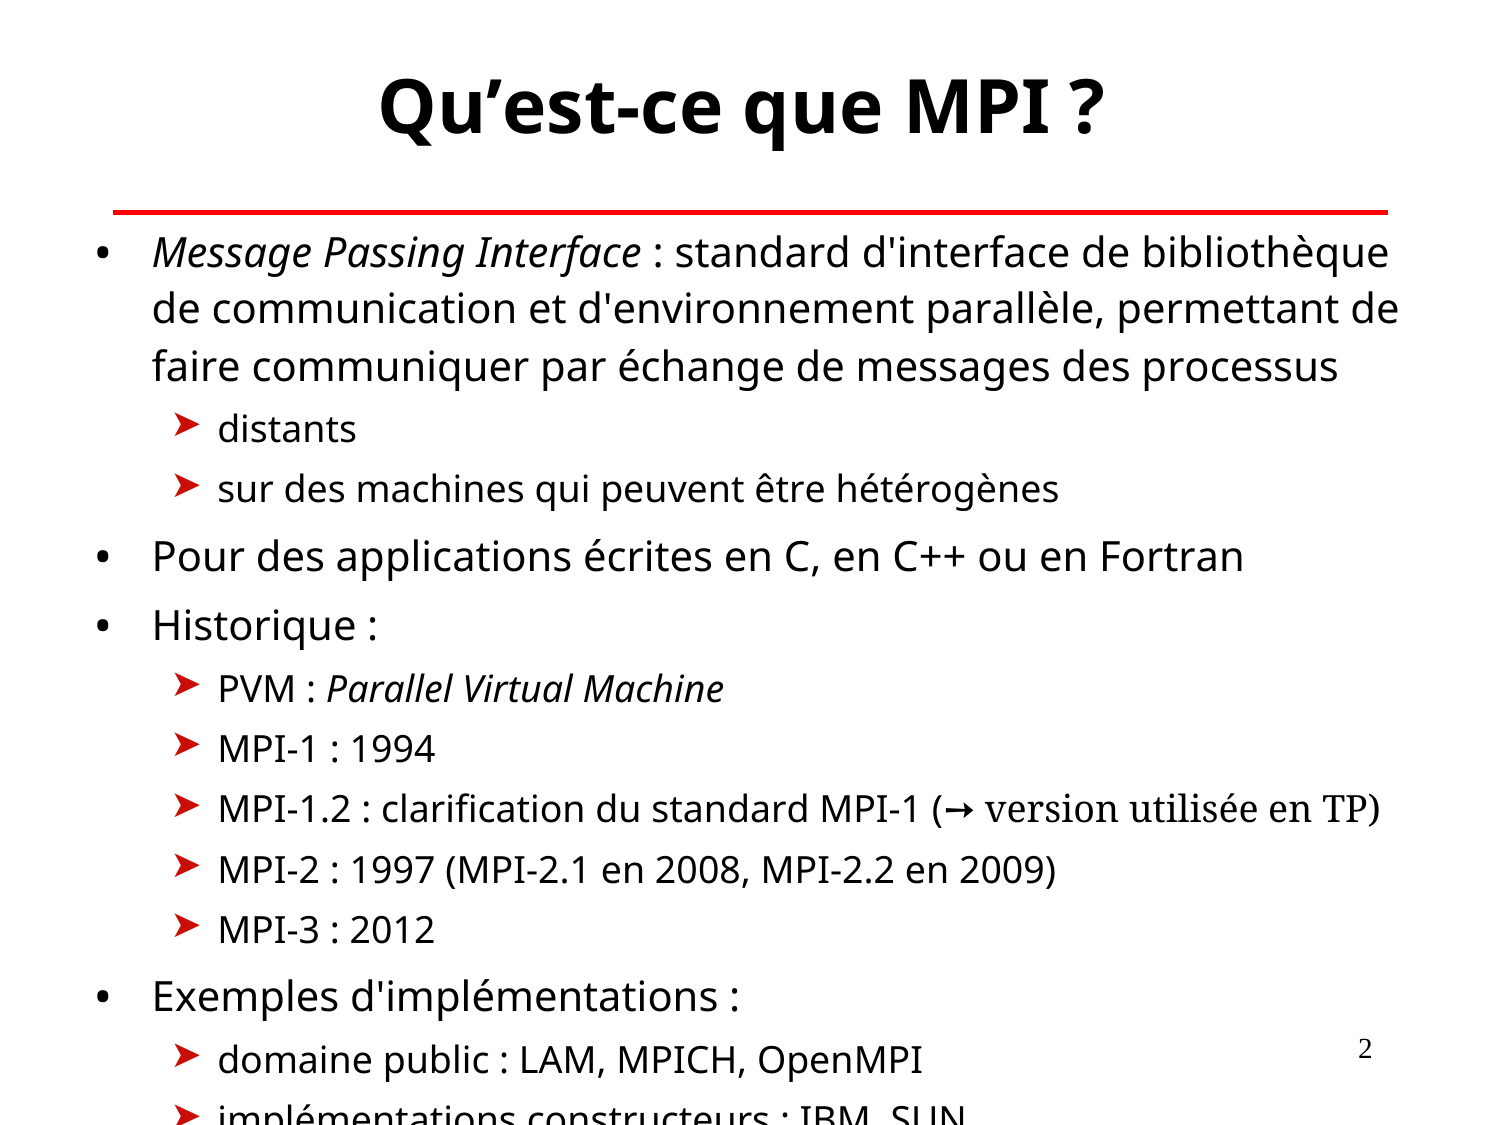

# Qu’est-ce que MPI ?
Message Passing Interface : standard d'interface de bibliothèque de communication et d'environnement parallèle, permettant de faire communiquer par échange de messages des processus
distants
sur des machines qui peuvent être hétérogènes
Pour des applications écrites en C, en C++ ou en Fortran
Historique :
PVM : Parallel Virtual Machine
MPI-1 : 1994
MPI-1.2 : clarification du standard MPI-1 (➙ version utilisée en TP)
MPI-2 : 1997 (MPI-2.1 en 2008, MPI-2.2 en 2009)
MPI-3 : 2012
Exemples d'implémentations :
domaine public : LAM, MPICH, OpenMPI
implémentations constructeurs : IBM, SUN...
2